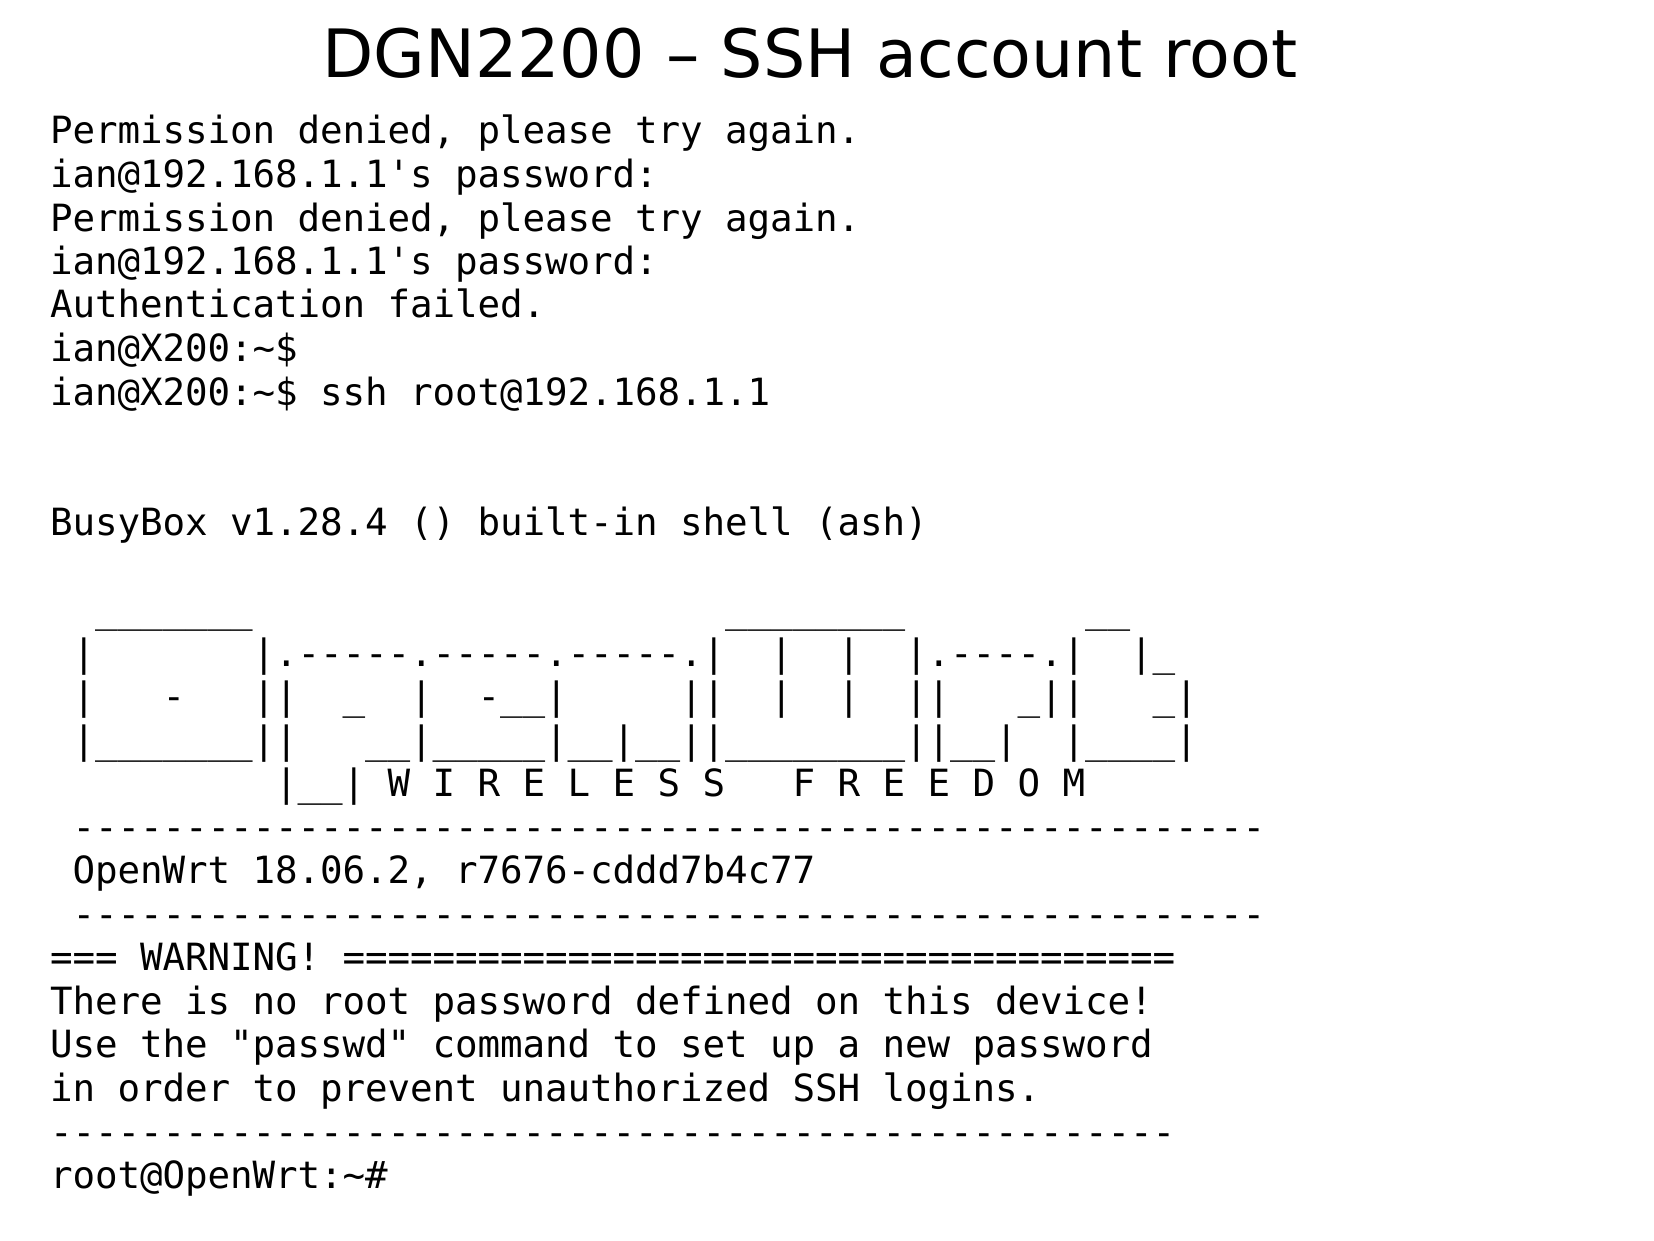

# DGN2200 – SSH account root
Permission denied, please try again.
ian@192.168.1.1's password:
Permission denied, please try again.
ian@192.168.1.1's password:
Authentication failed.
ian@X200:~$
ian@X200:~$ ssh root@192.168.1.1
BusyBox v1.28.4 () built-in shell (ash)
 _______ ________ __
 | |.-----.-----.-----.| | | |.----.| |_
 | - || _ | -__| || | | || _|| _|
 |_______|| __|_____|__|__||________||__| |____|
 |__| W I R E L E S S F R E E D O M
 -----------------------------------------------------
 OpenWrt 18.06.2, r7676-cddd7b4c77
 -----------------------------------------------------
=== WARNING! =====================================
There is no root password defined on this device!
Use the "passwd" command to set up a new password
in order to prevent unauthorized SSH logins.
--------------------------------------------------
root@OpenWrt:~#